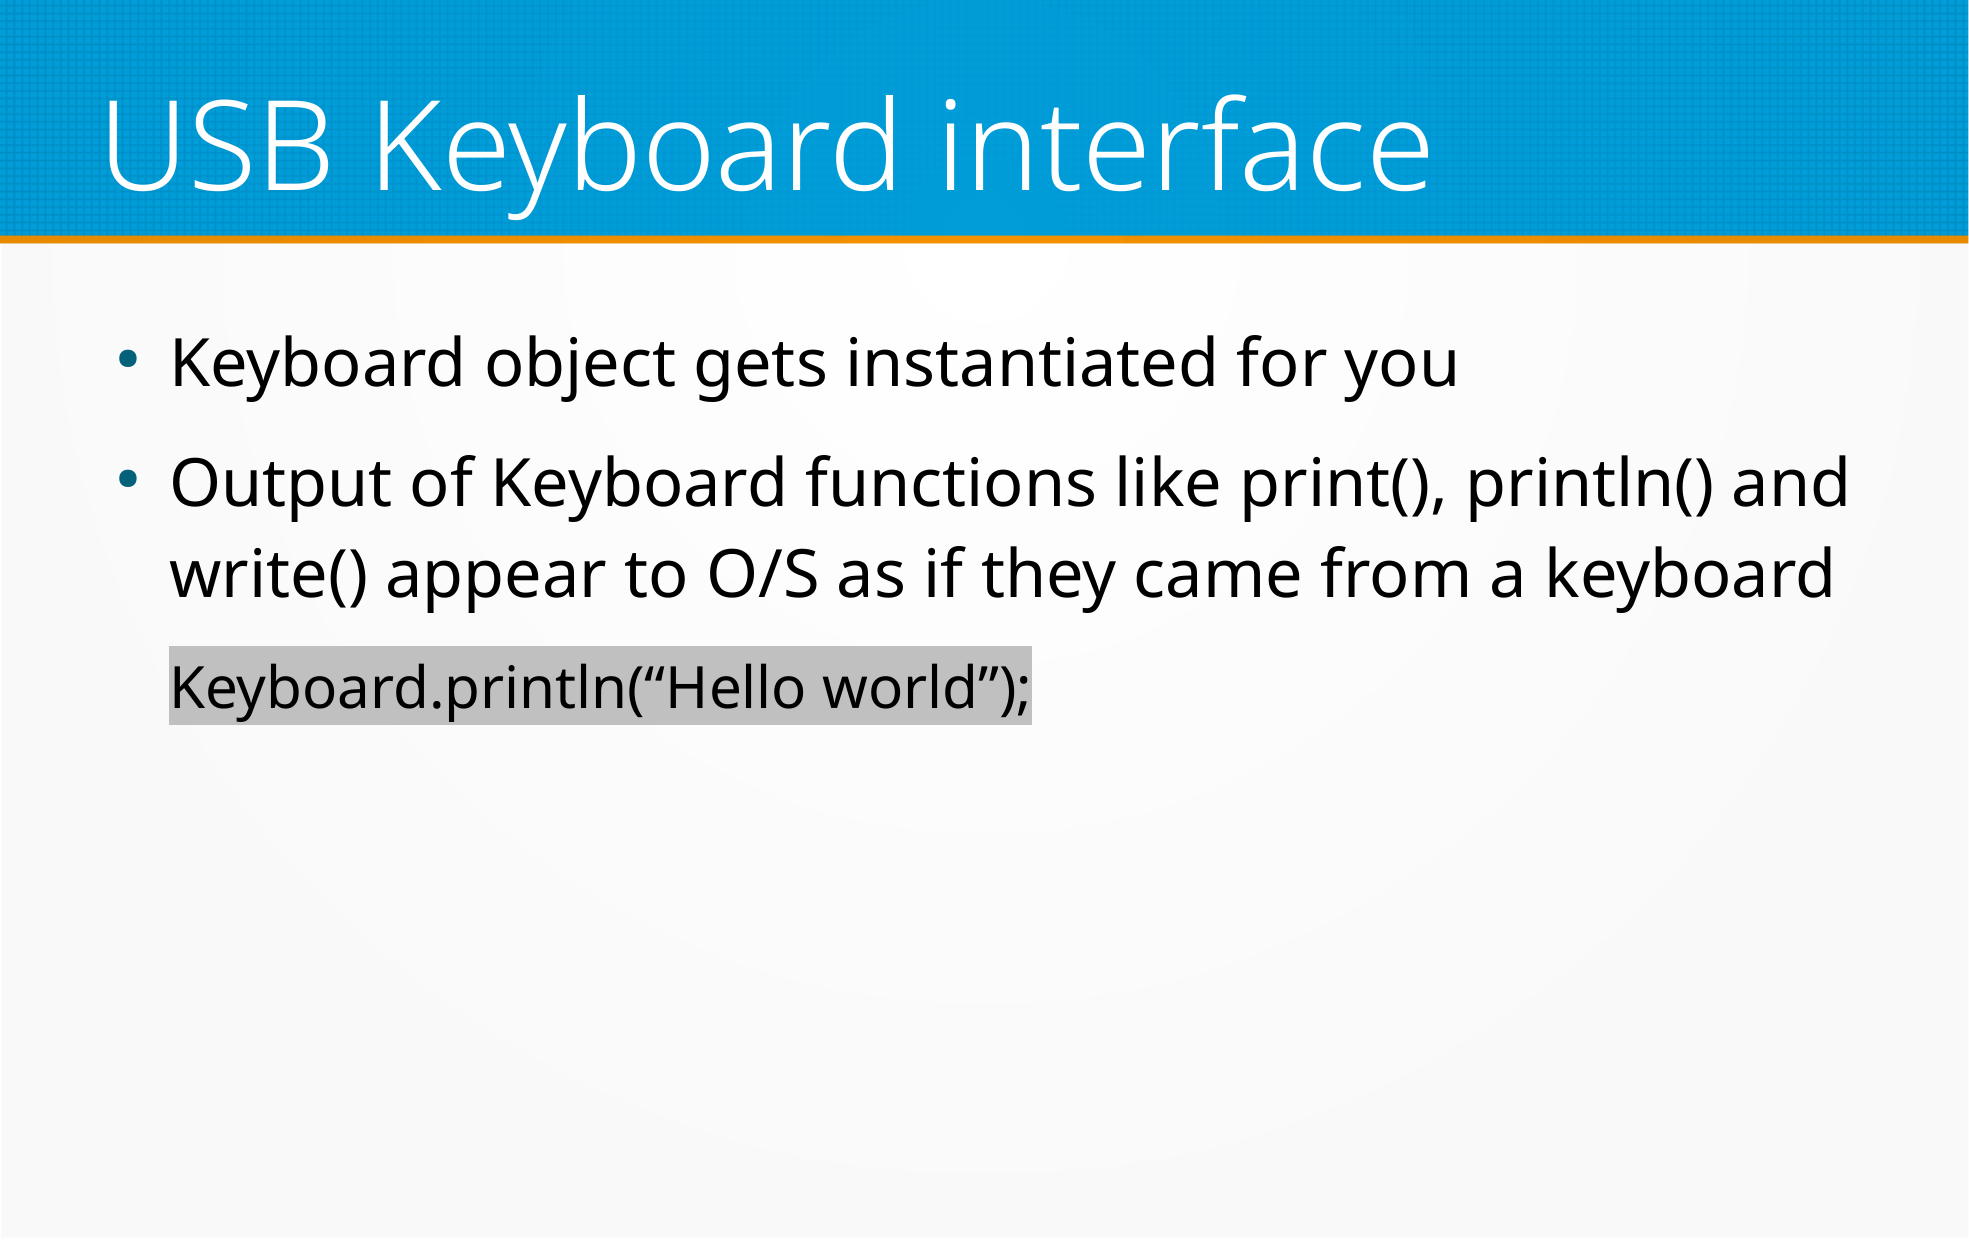

# USB Keyboard interface
Keyboard object gets instantiated for you
Output of Keyboard functions like print(), println() and write() appear to O/S as if they came from a keyboard
Keyboard.println(“Hello world”);